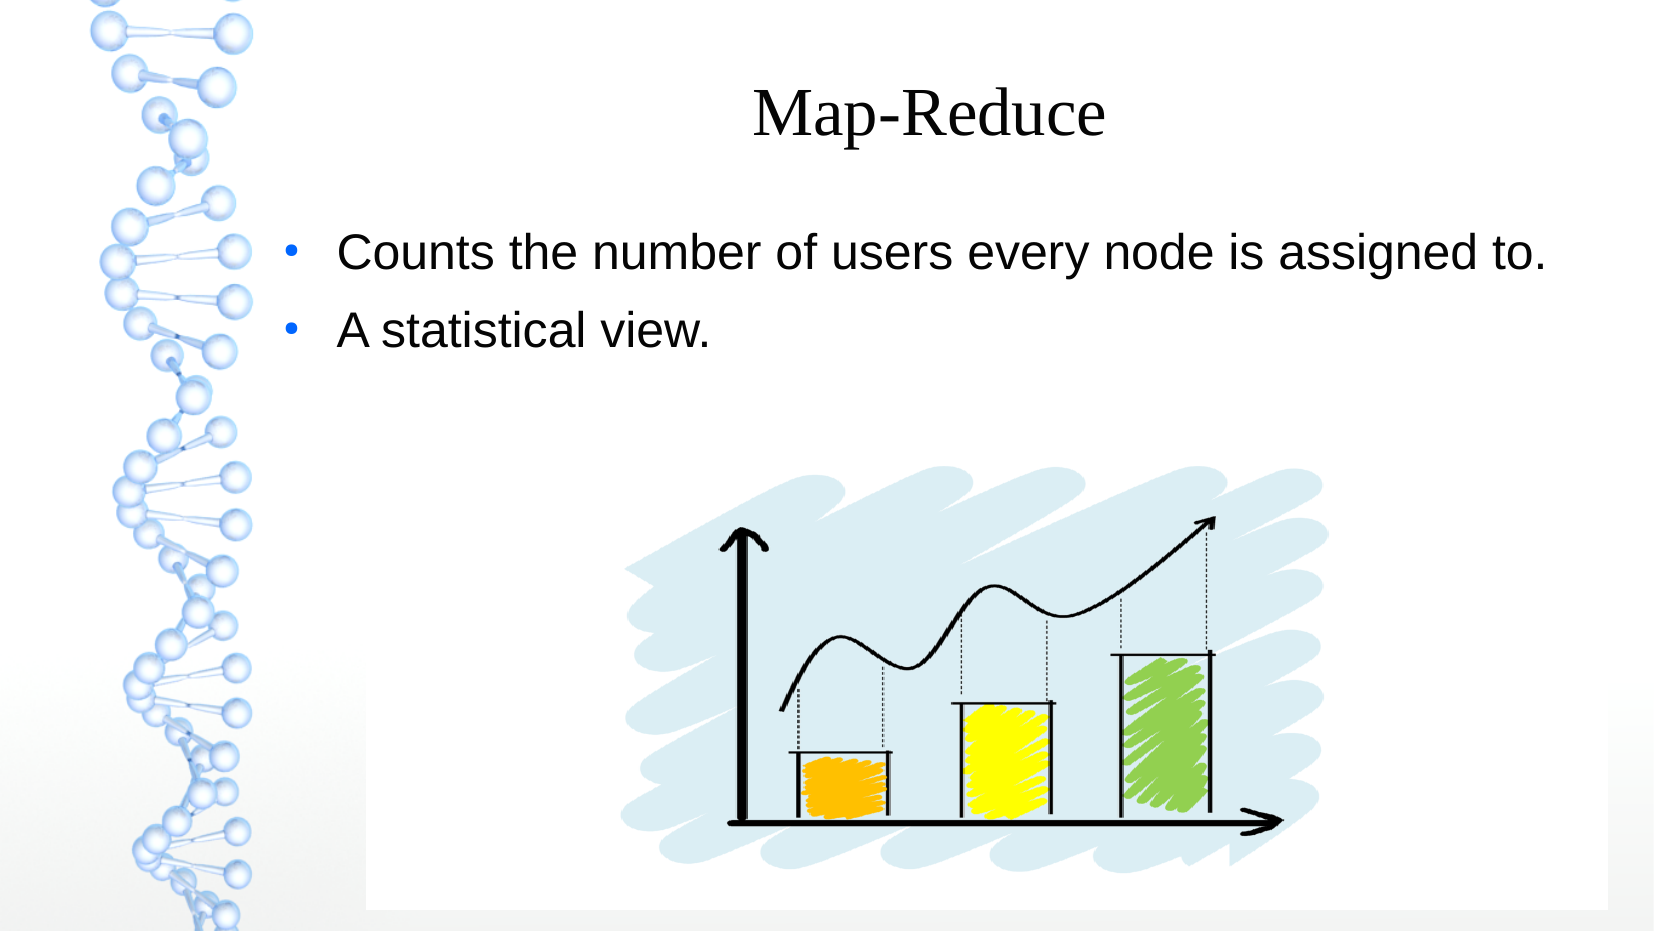

# Map-Reduce
Counts the number of users every node is assigned to.
A statistical view.
13